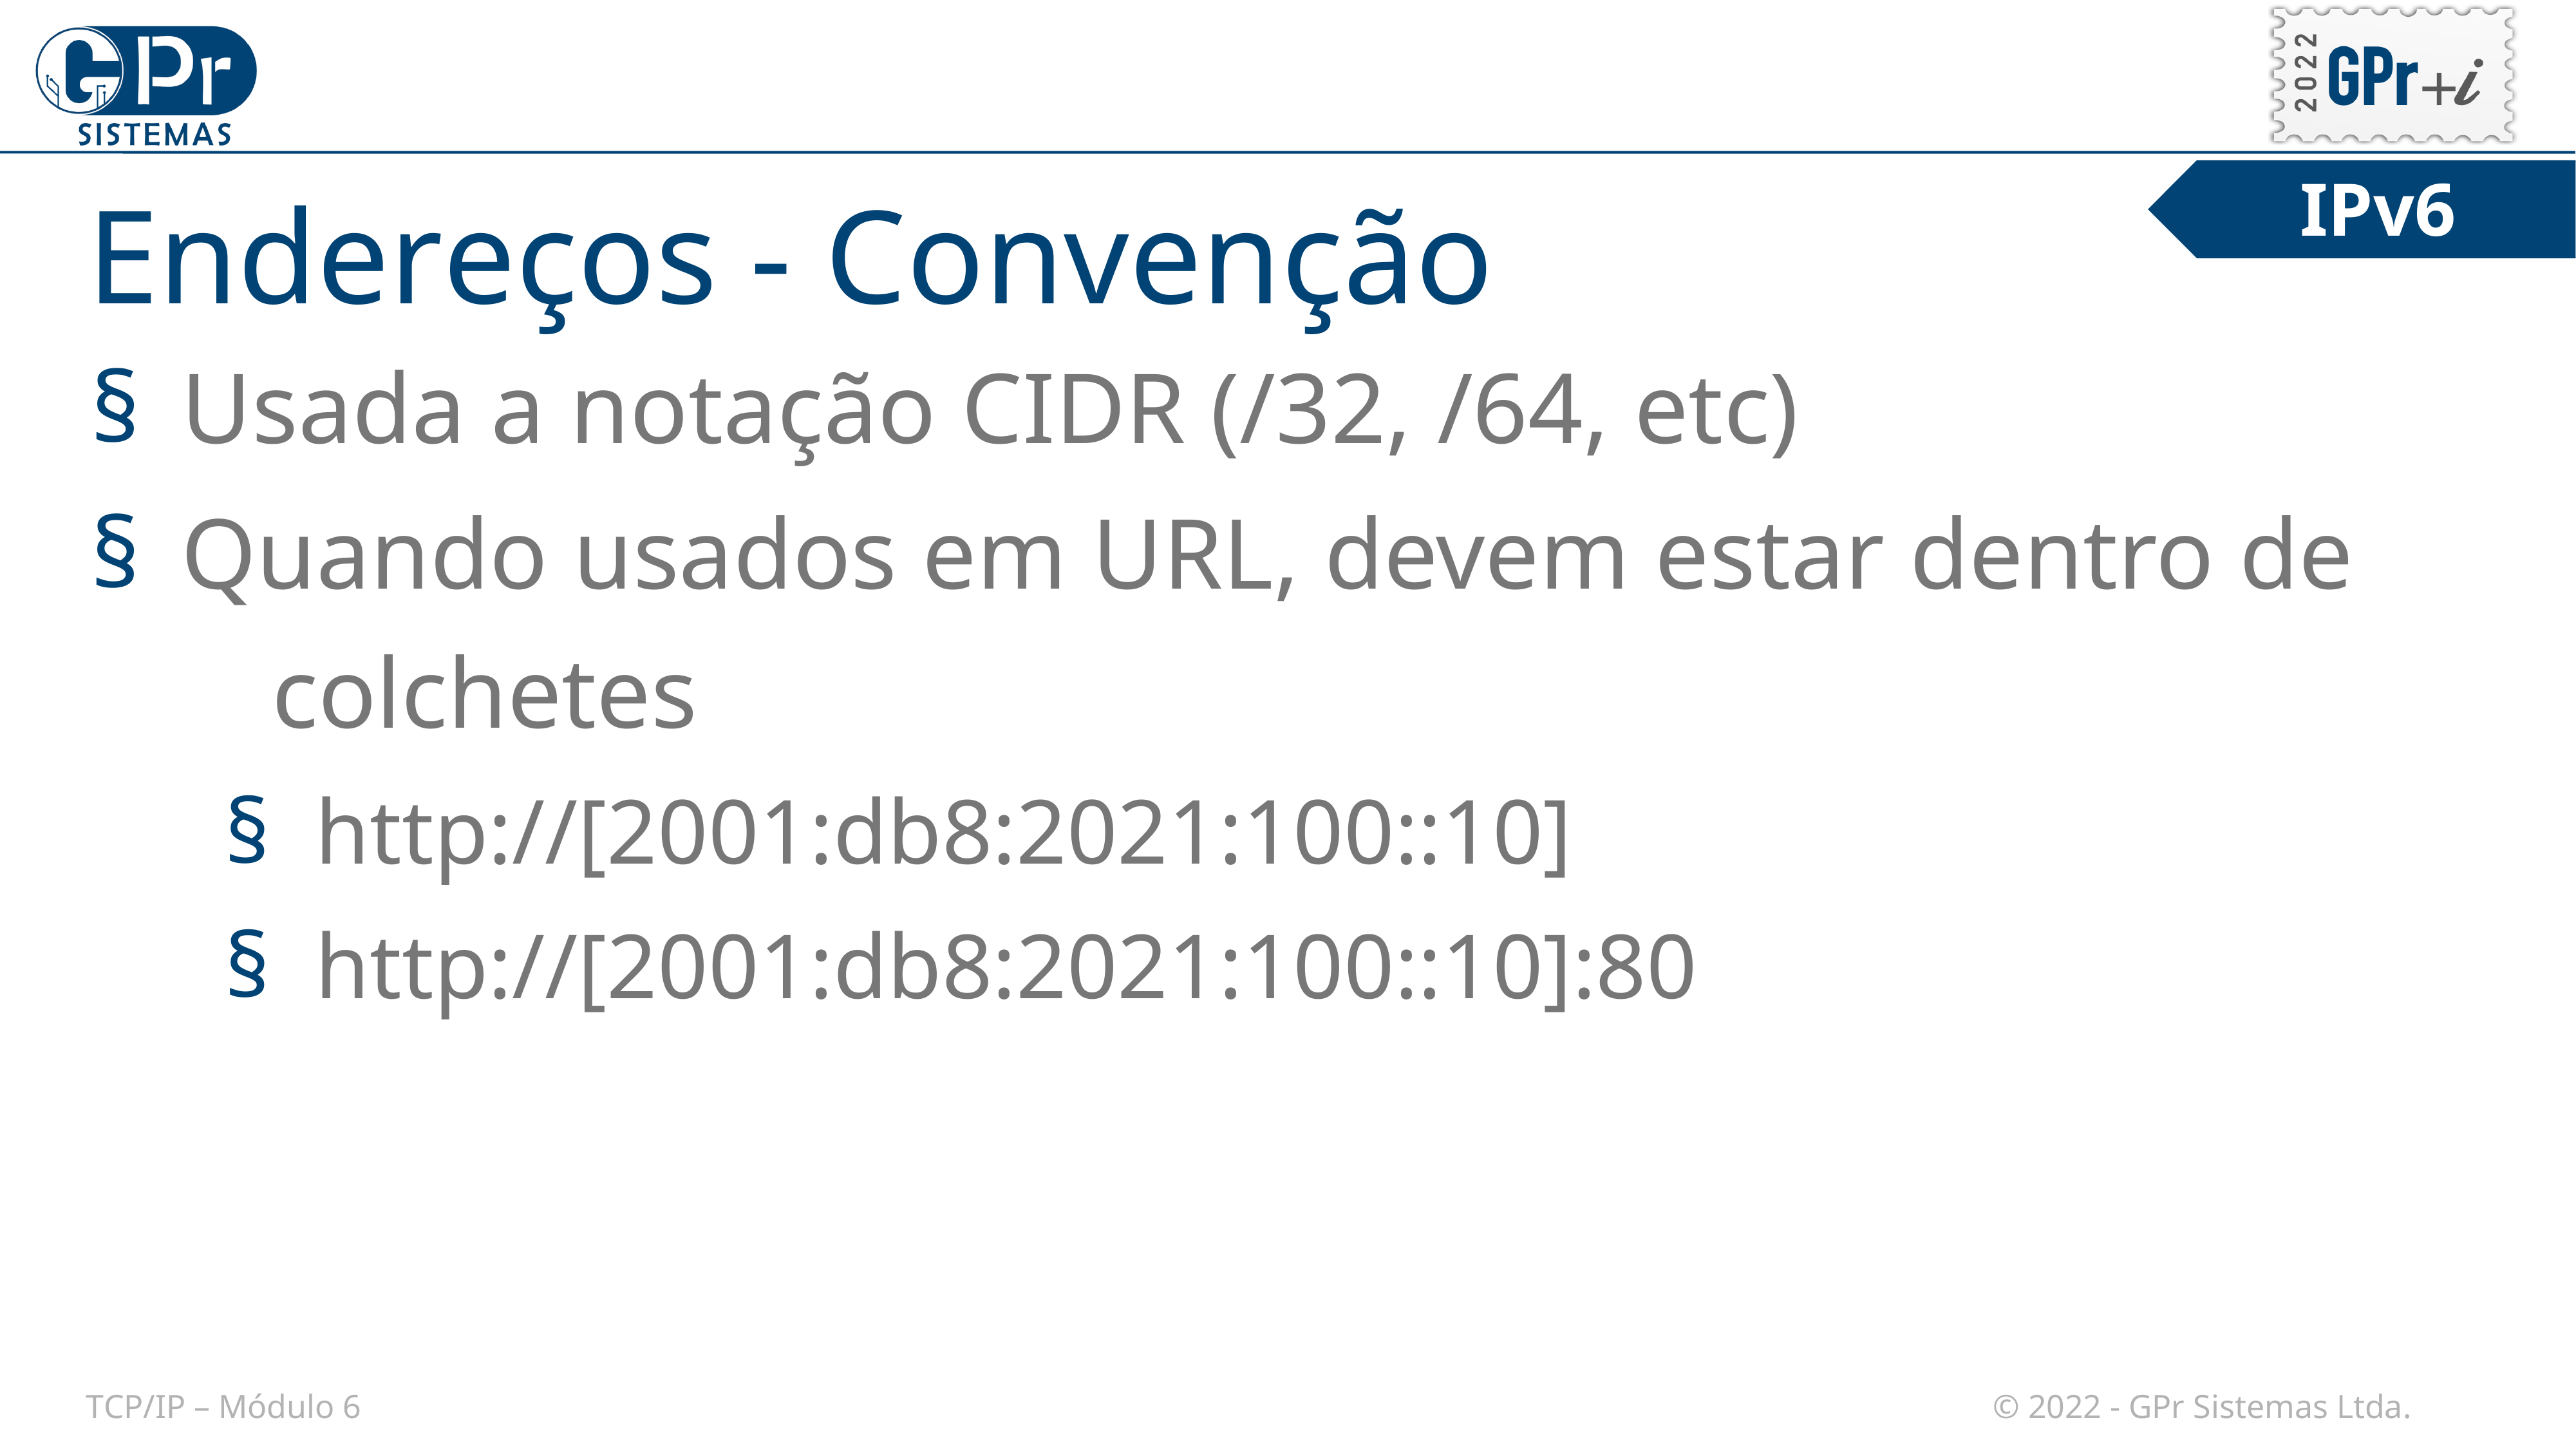

IPv6
Endereços - Convenção
# Usada a notação CIDR (/32, /64, etc)
Quando usados em URL, devem estar dentro de colchetes
http://[2001:db8:2021:100::10]
http://[2001:db8:2021:100::10]:80